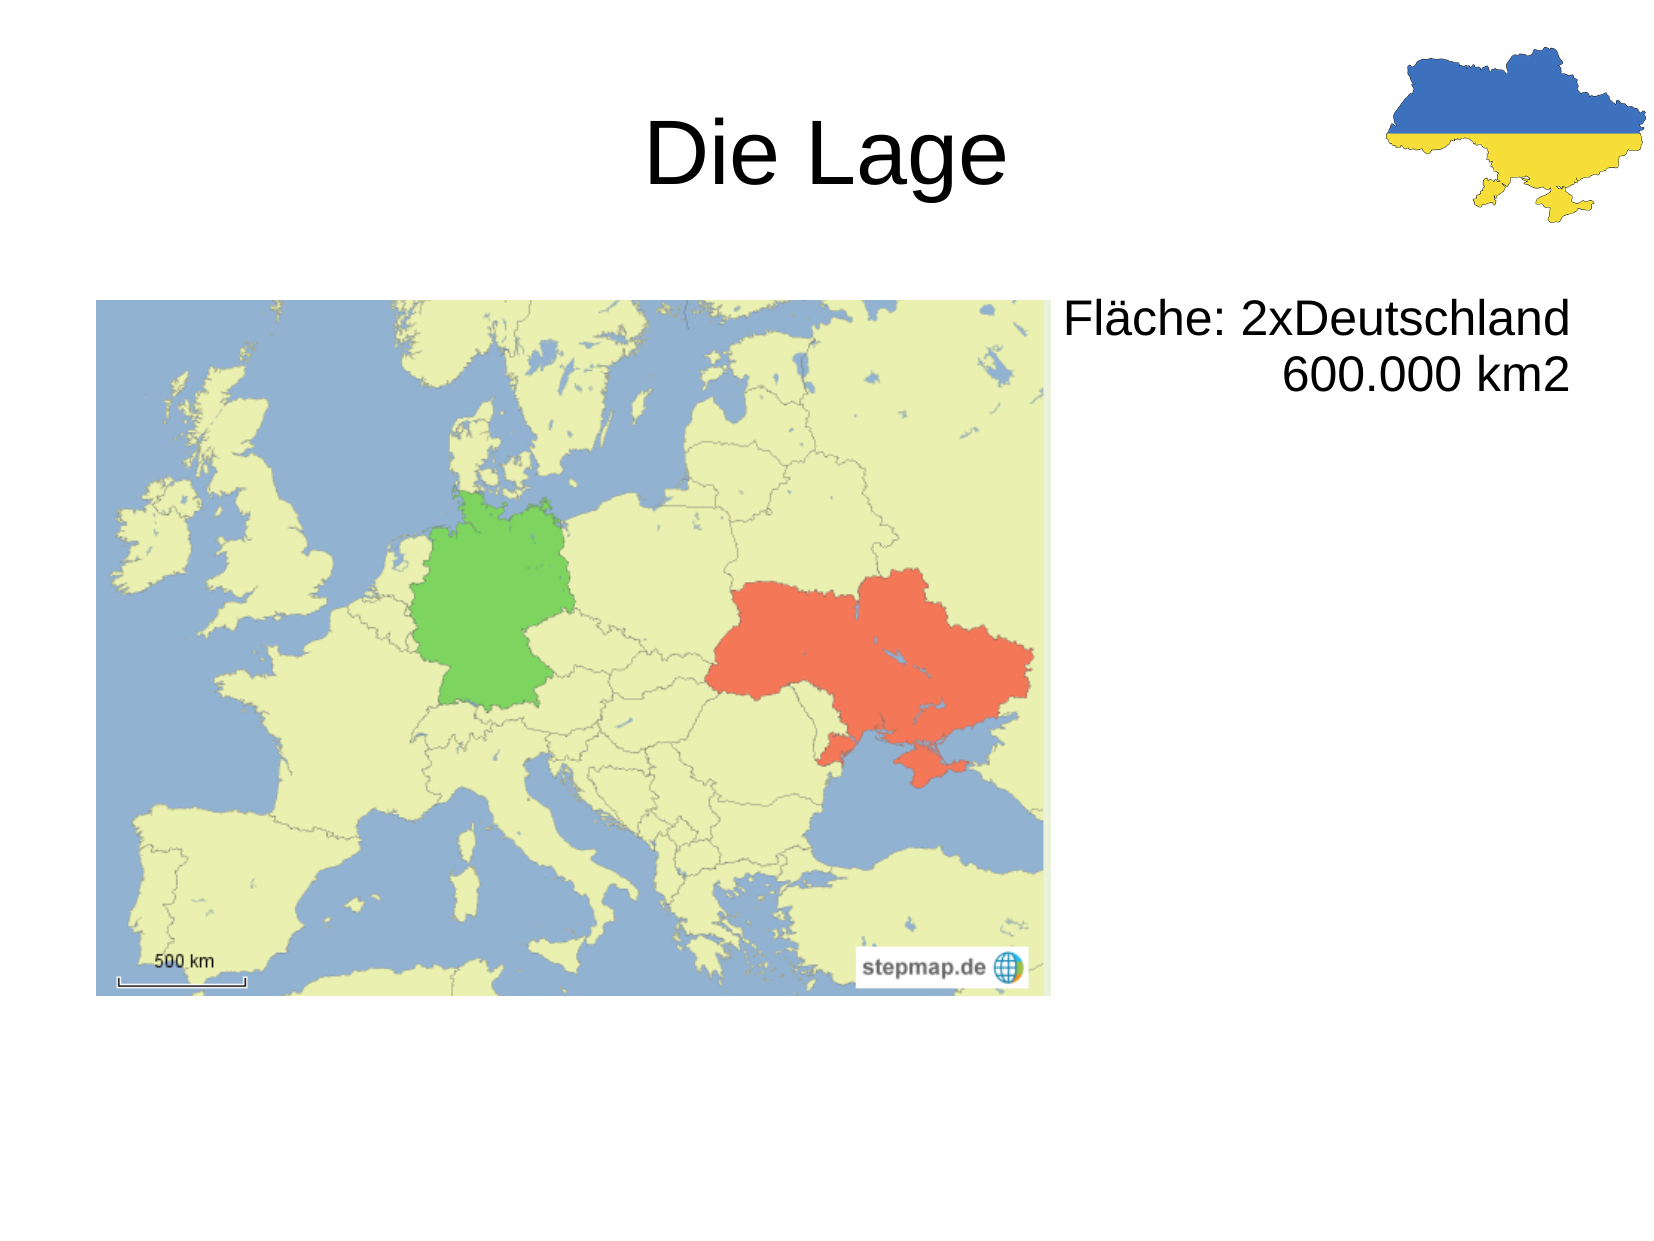

# Die Lage
Fläche: 2xDeutschland
600.000 km2